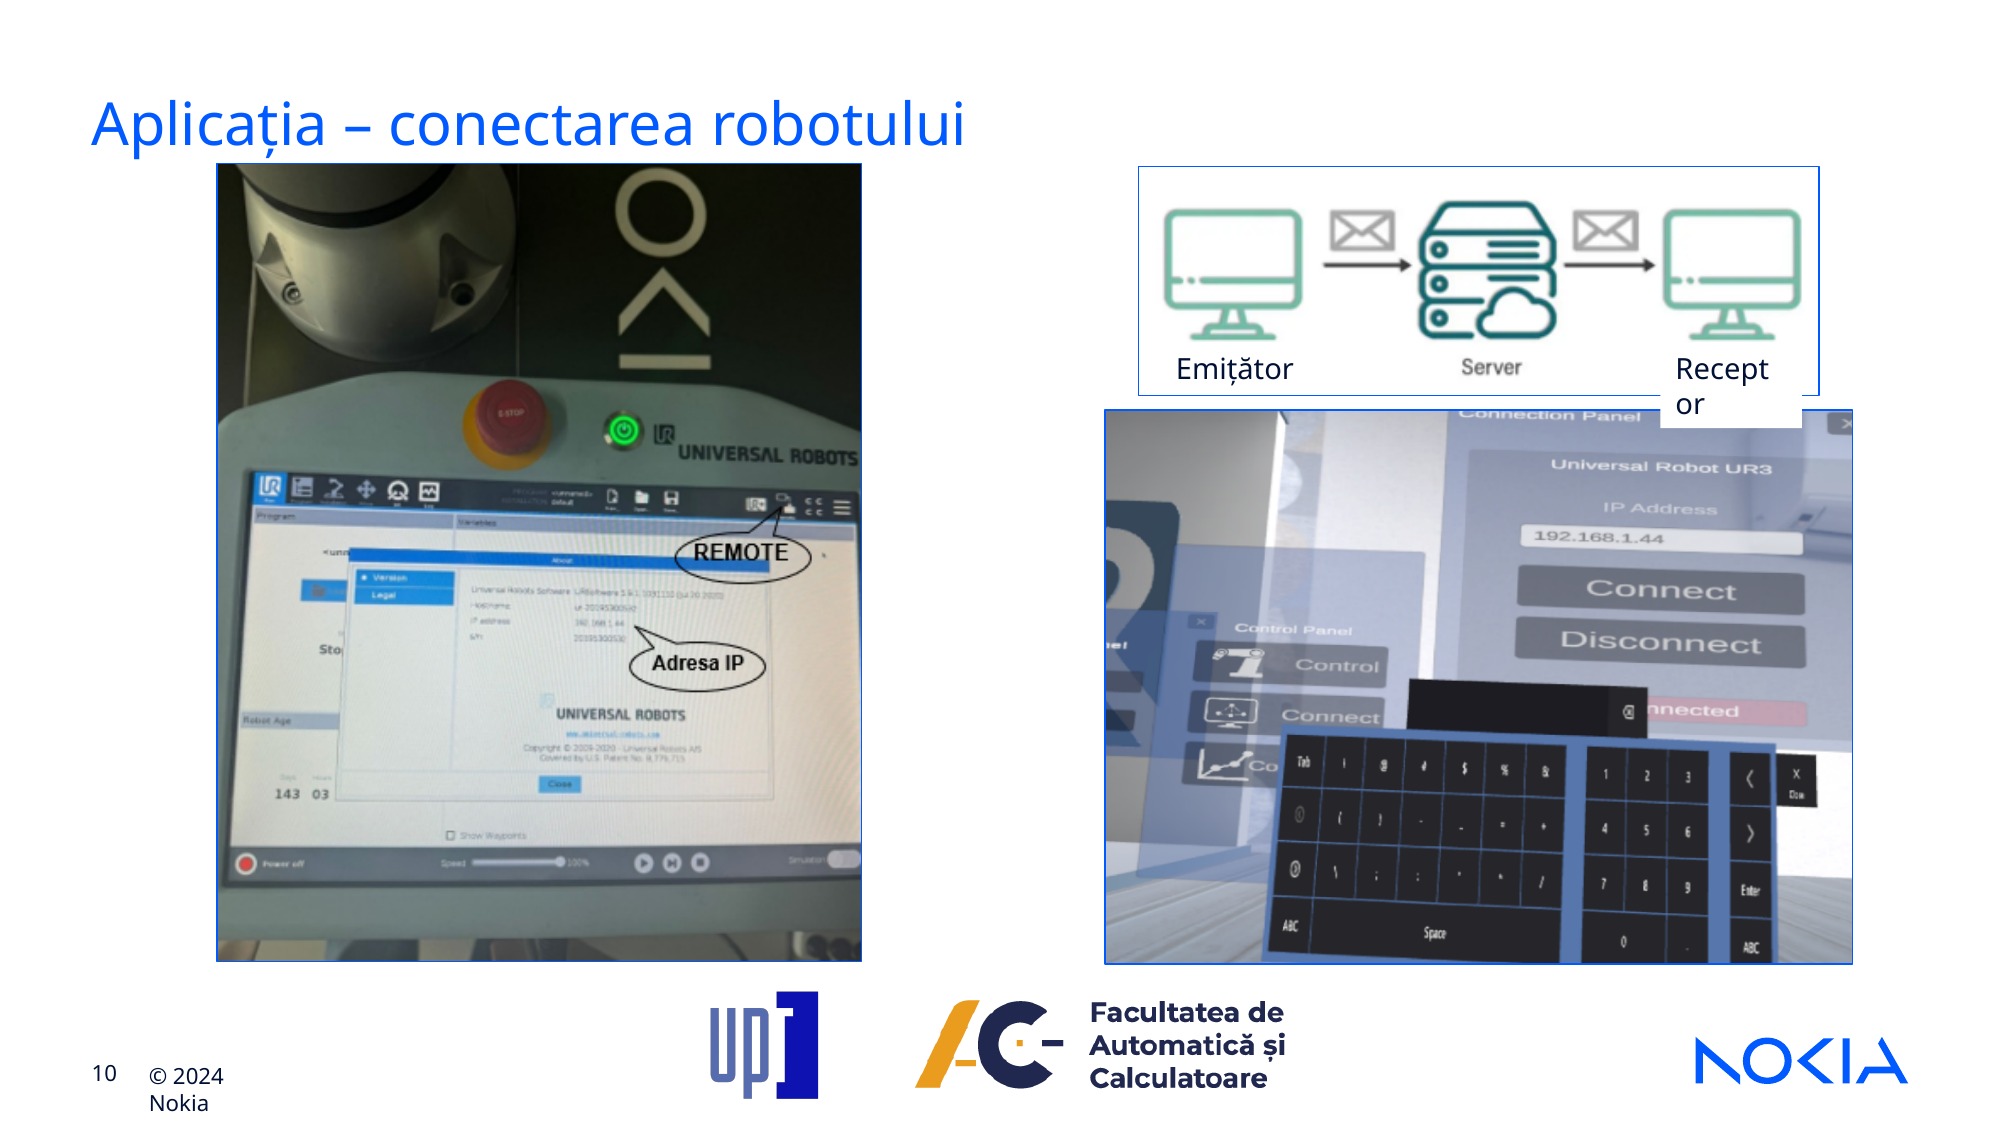

# Aplicația – conectarea robotului
Emițător
Receptor